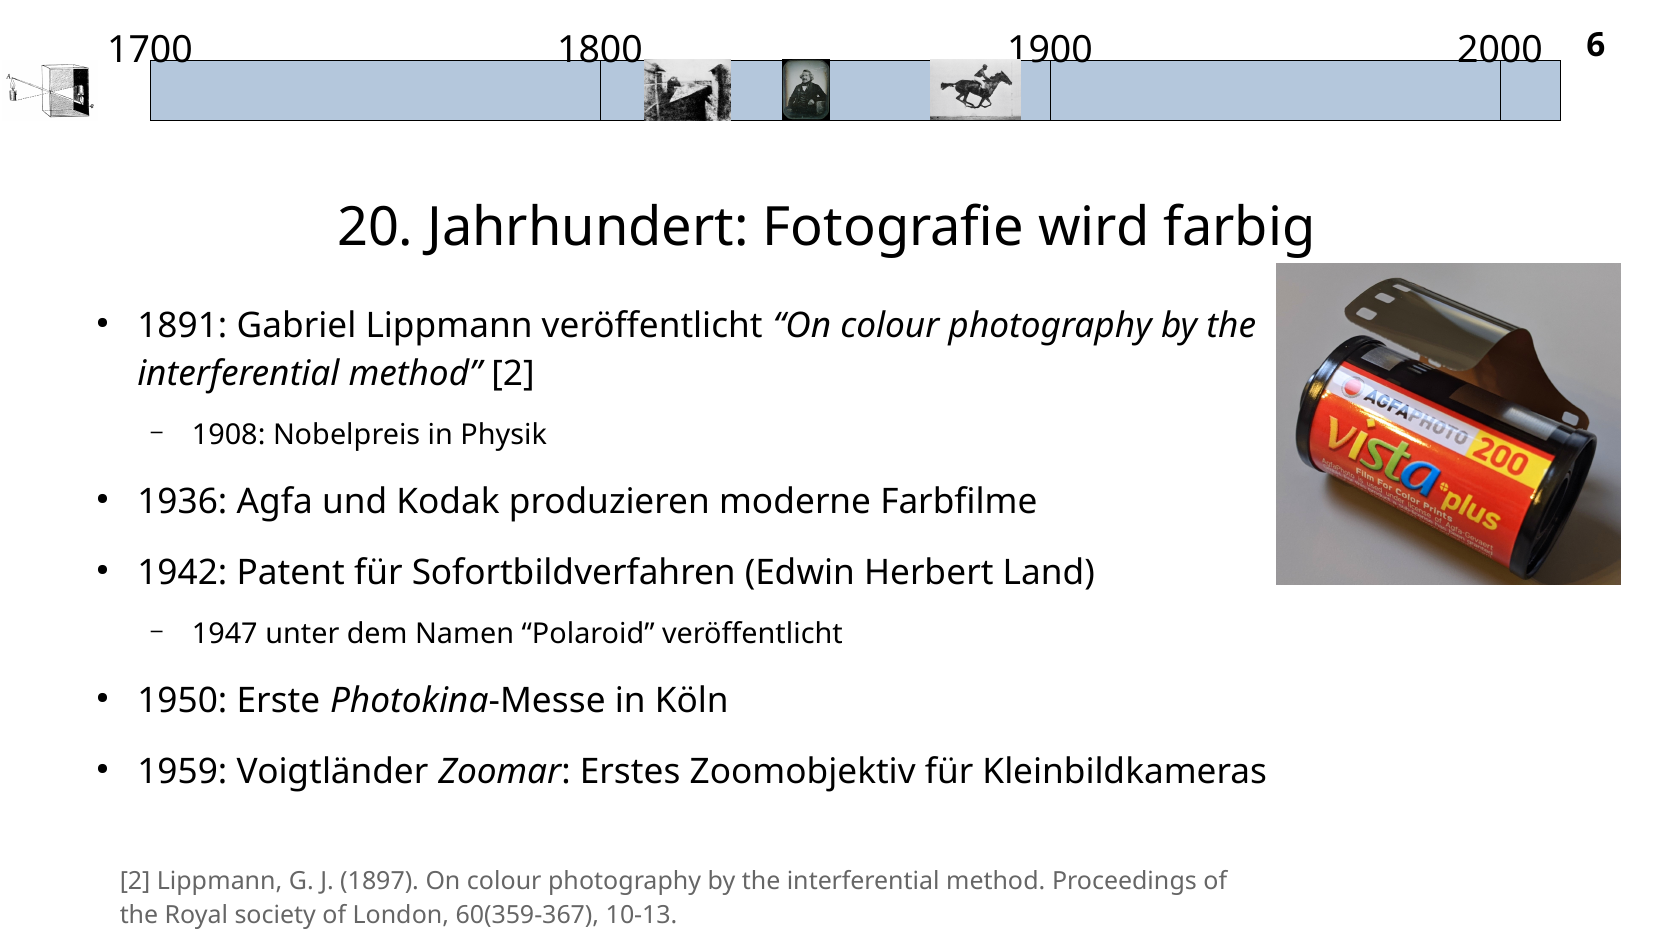

1700
1800
1900
2000
20. Jahrhundert: Fotografie wird farbig
# 1891: Gabriel Lippmann veröffentlicht “On colour photography by the interferential method” [2]
1908: Nobelpreis in Physik
1936: Agfa und Kodak produzieren moderne Farbfilme
1942: Patent für Sofortbildverfahren (Edwin Herbert Land)
1947 unter dem Namen “Polaroid” veröffentlicht
1950: Erste Photokina-Messe in Köln
1959: Voigtländer Zoomar: Erstes Zoomobjektiv für Kleinbildkameras
[2] Lippmann, G. J. (1897). On colour photography by the interferential method. Proceedings of the Royal society of London, 60(359-367), 10-13.